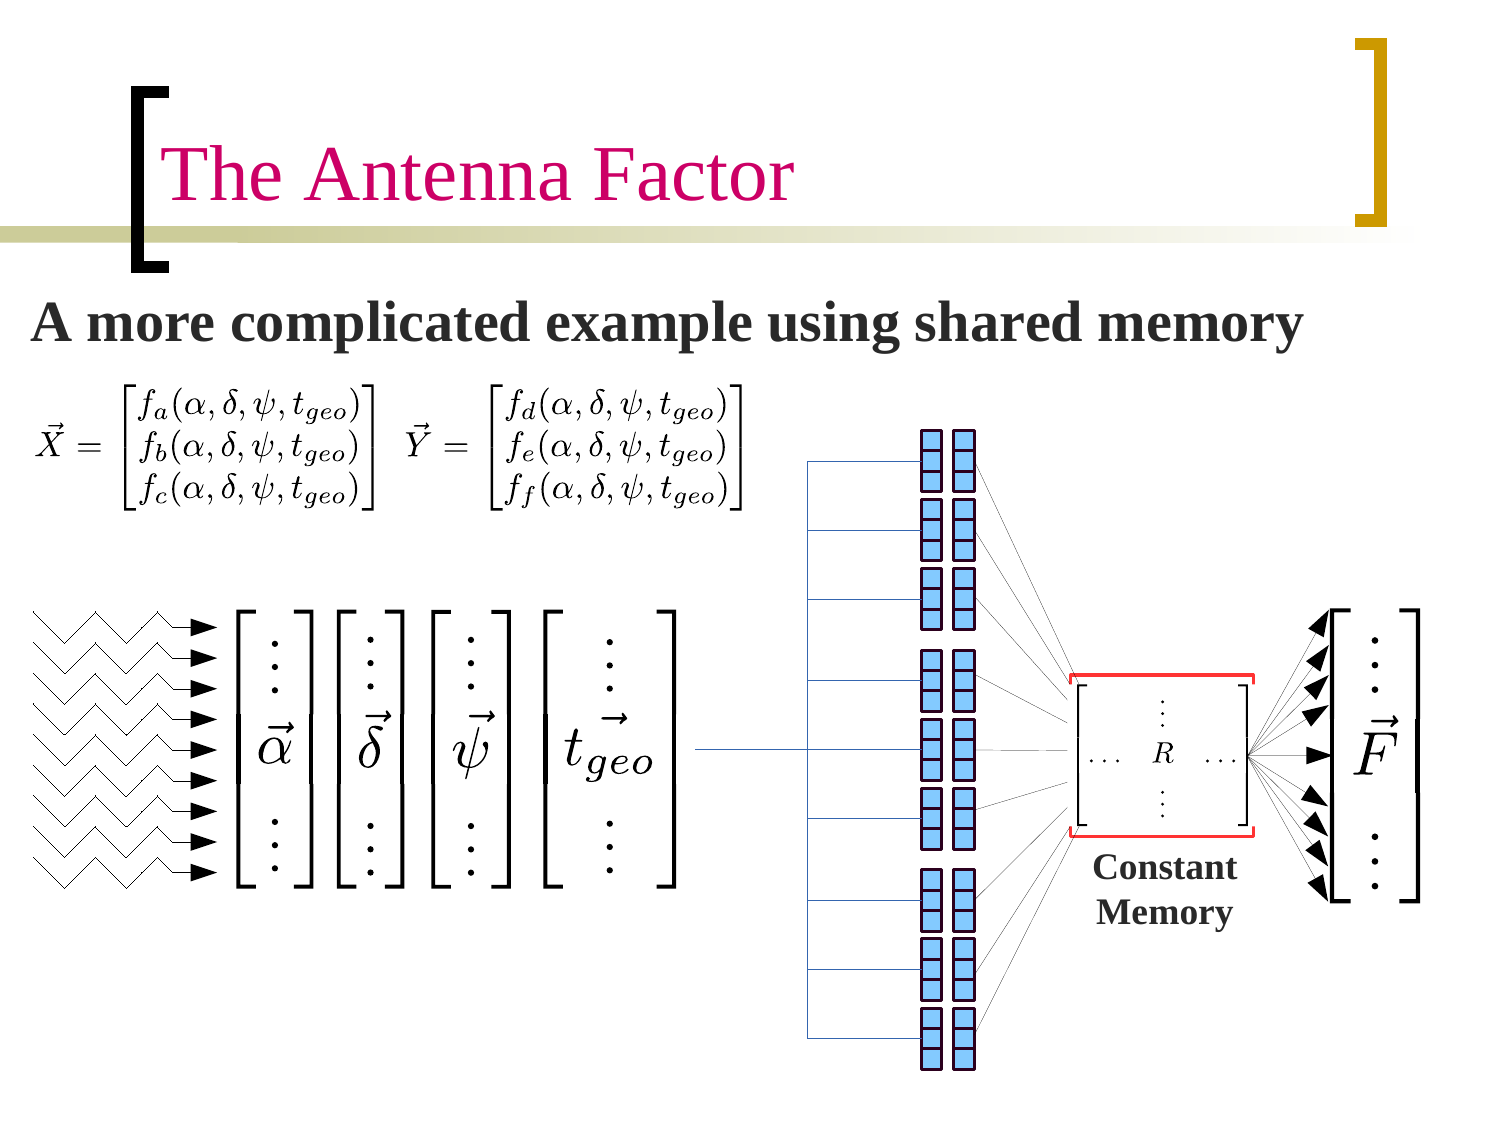

# The Antenna Factor
A more complicated example using shared memory
Constant
Memory